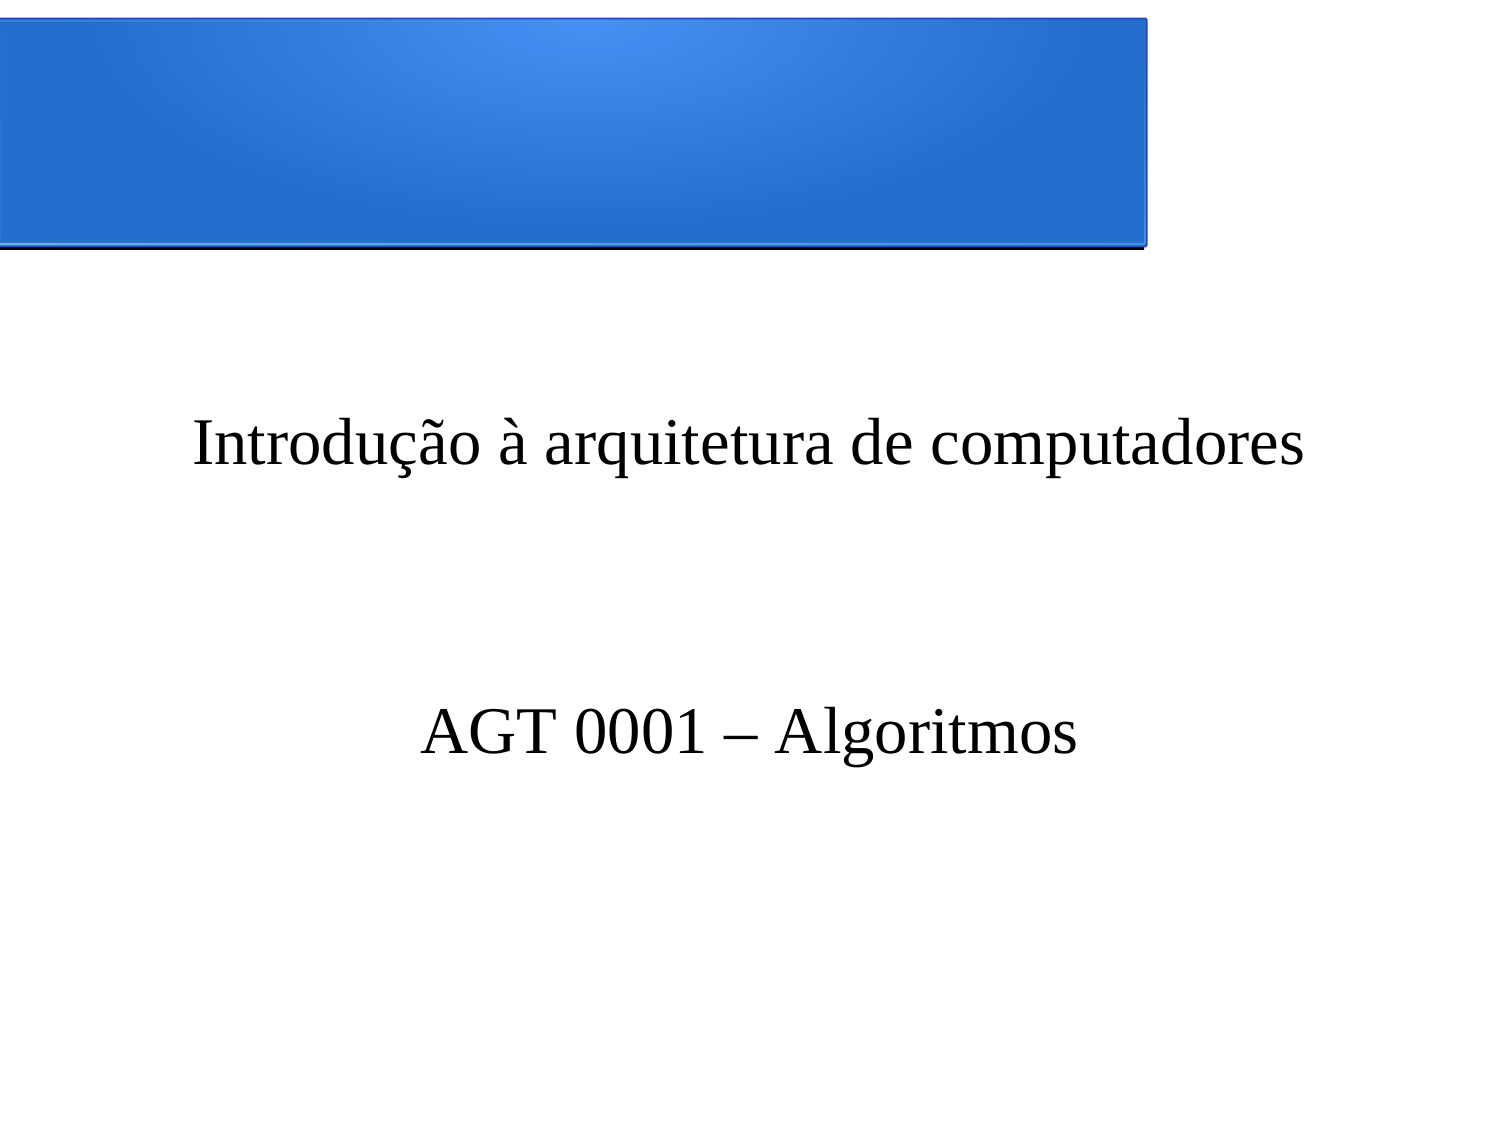

Introdução à arquitetura de computadores
AGT 0001 – Algoritmos